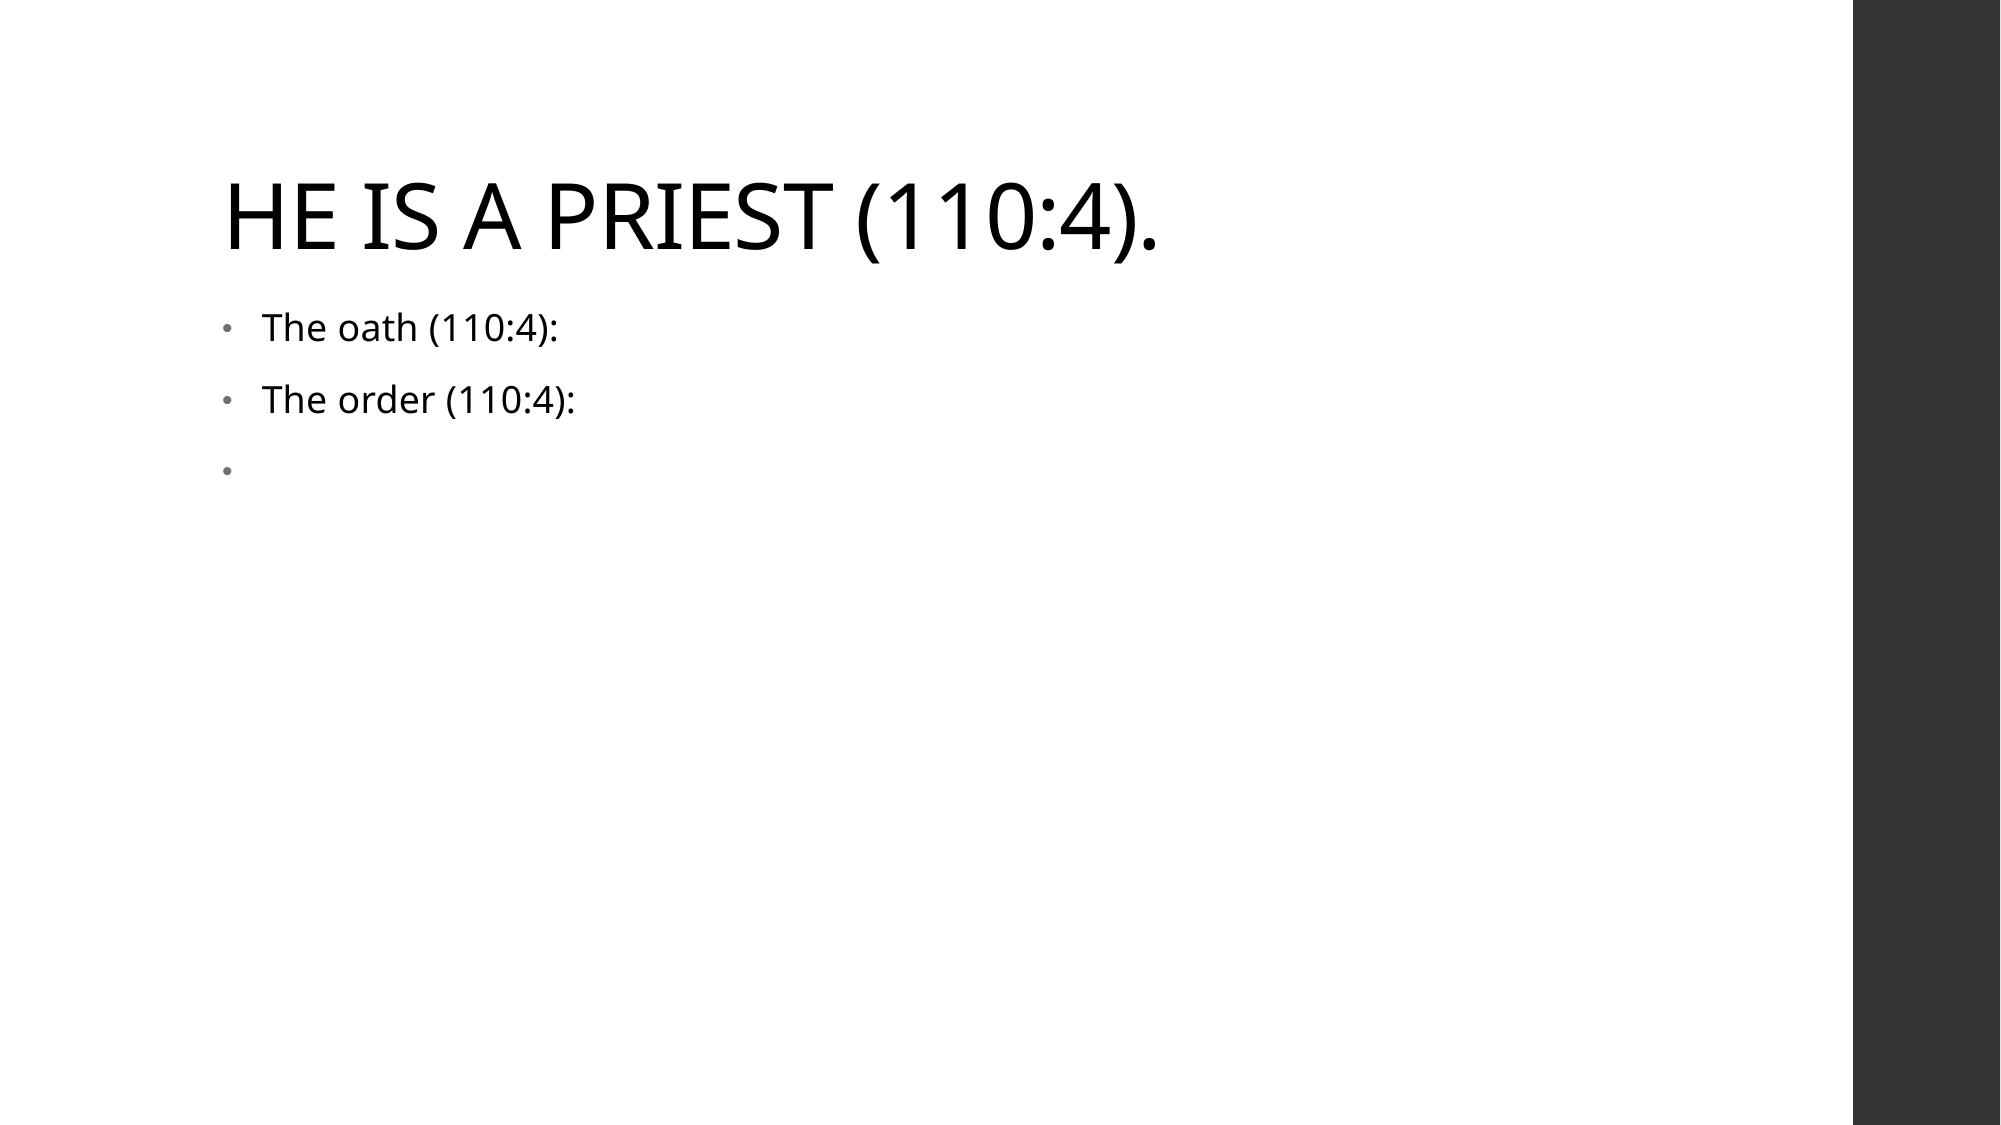

# HE IS A PRIEST (110:4).
 The oath (110:4):
 The order (110:4):